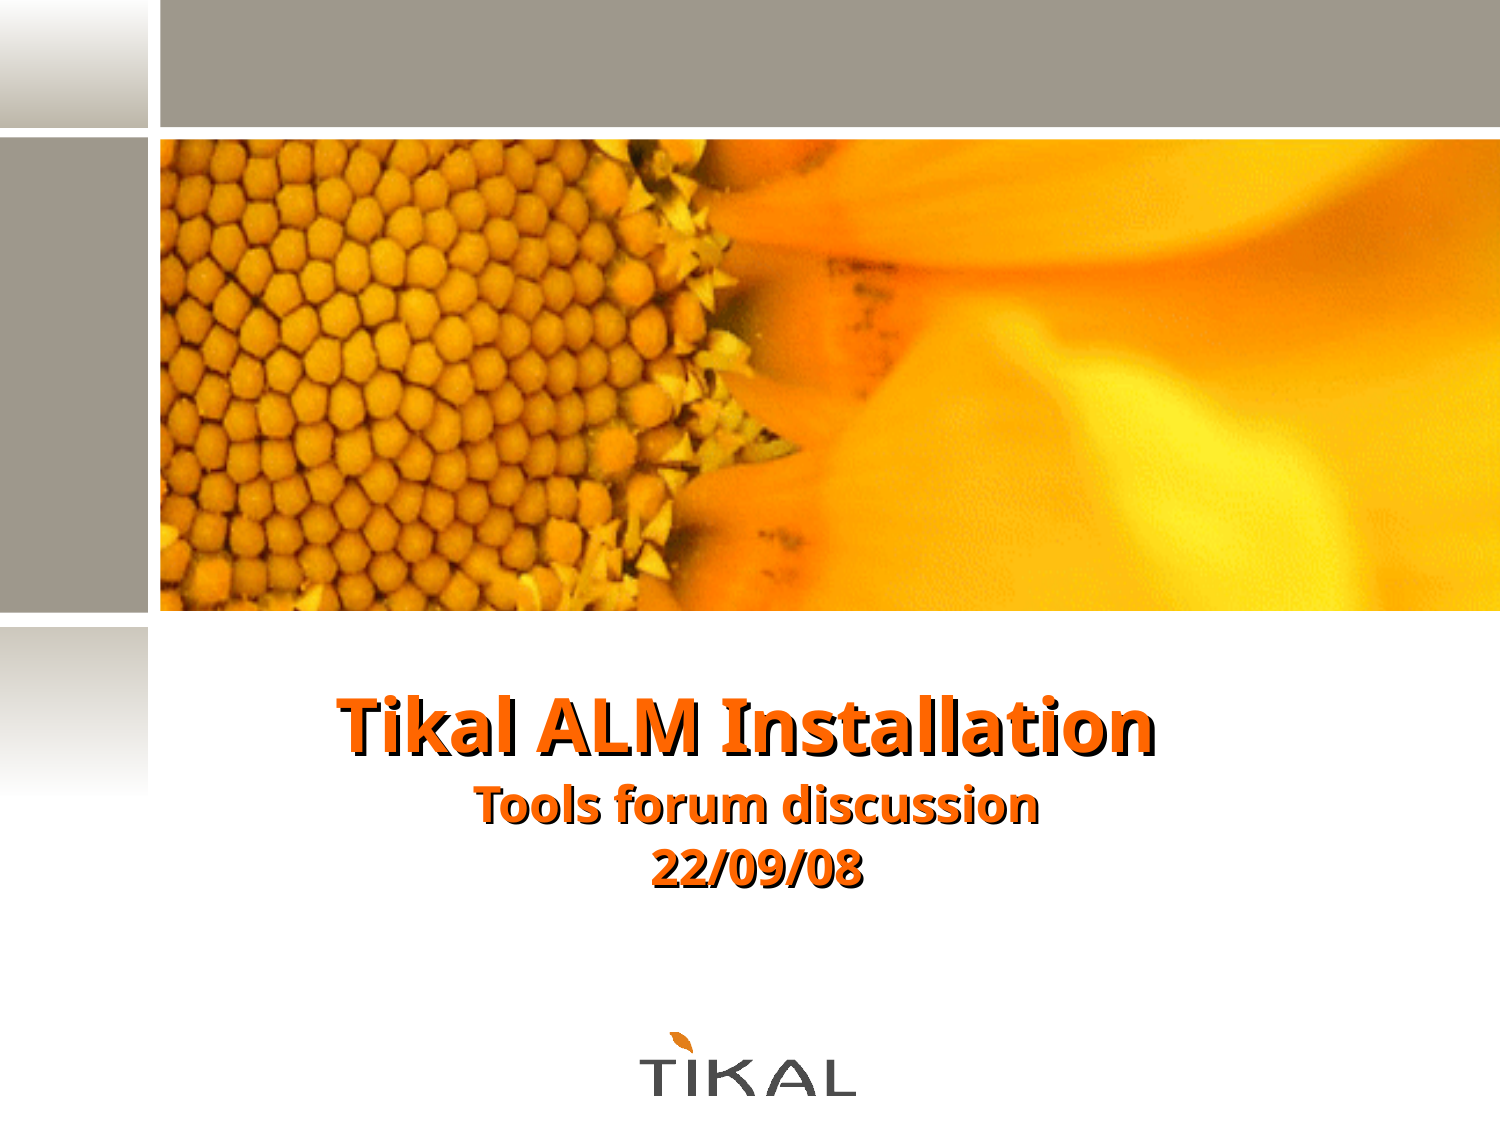

# Tikal ALM Installation Tools forum discussion 22/09/08